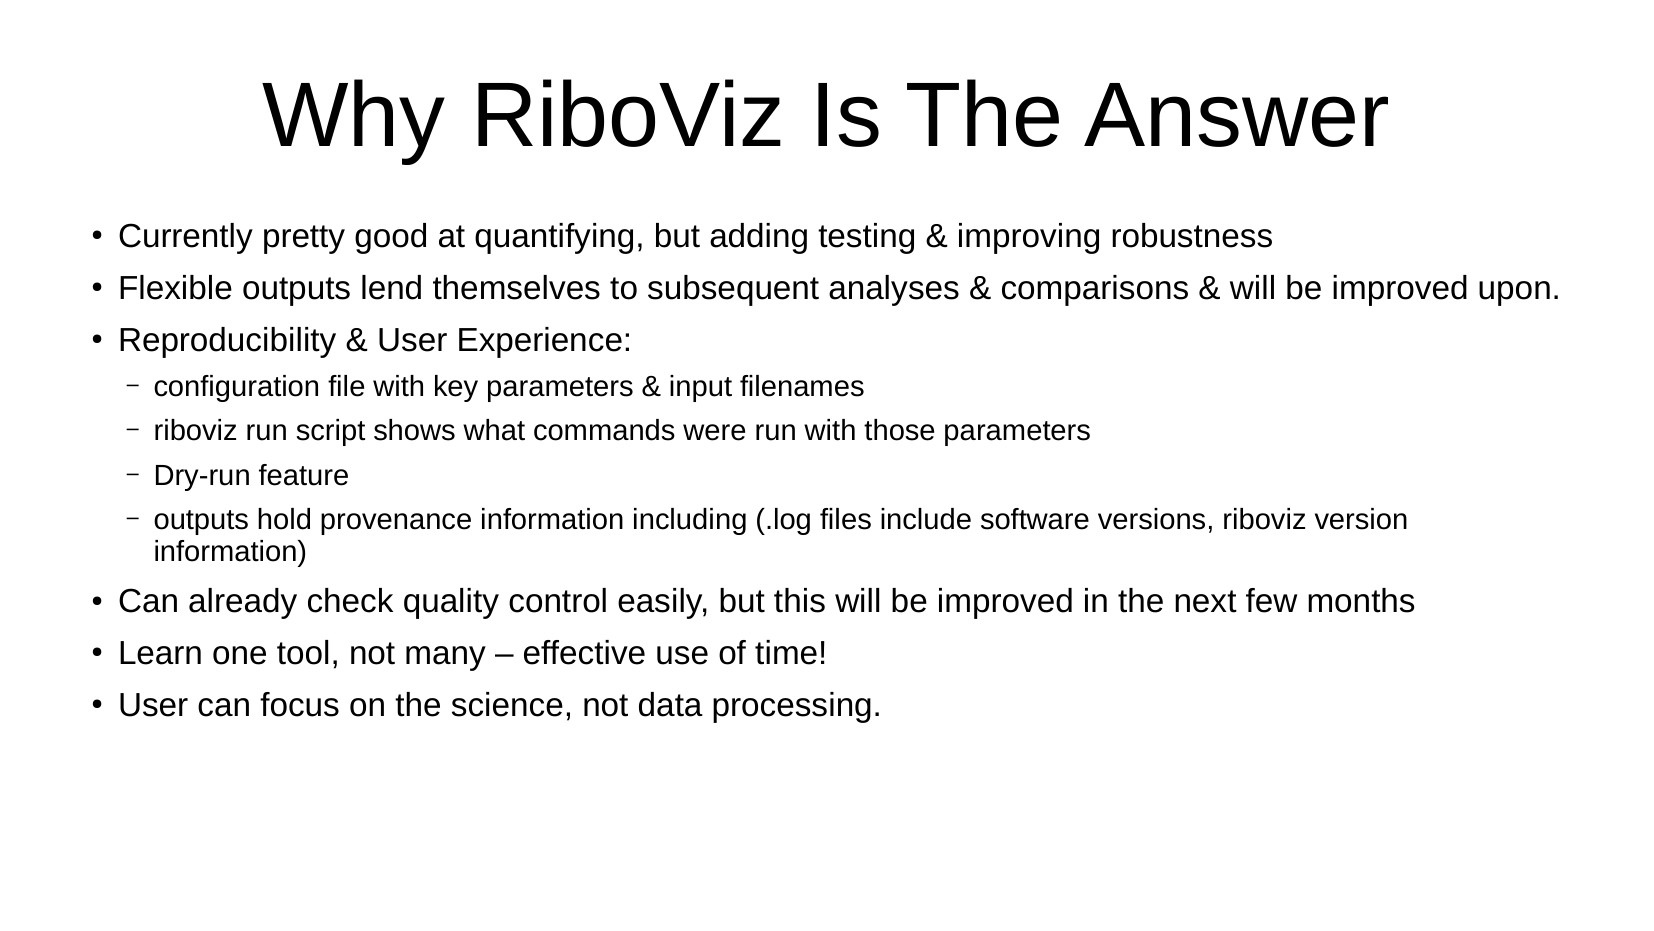

# Why RiboViz Is The Answer
Currently pretty good at quantifying, but adding testing & improving robustness
Flexible outputs lend themselves to subsequent analyses & comparisons & will be improved upon.
Reproducibility & User Experience:
configuration file with key parameters & input filenames
riboviz run script shows what commands were run with those parameters
Dry-run feature
outputs hold provenance information including (.log files include software versions, riboviz version information)
Can already check quality control easily, but this will be improved in the next few months
Learn one tool, not many – effective use of time!
User can focus on the science, not data processing.